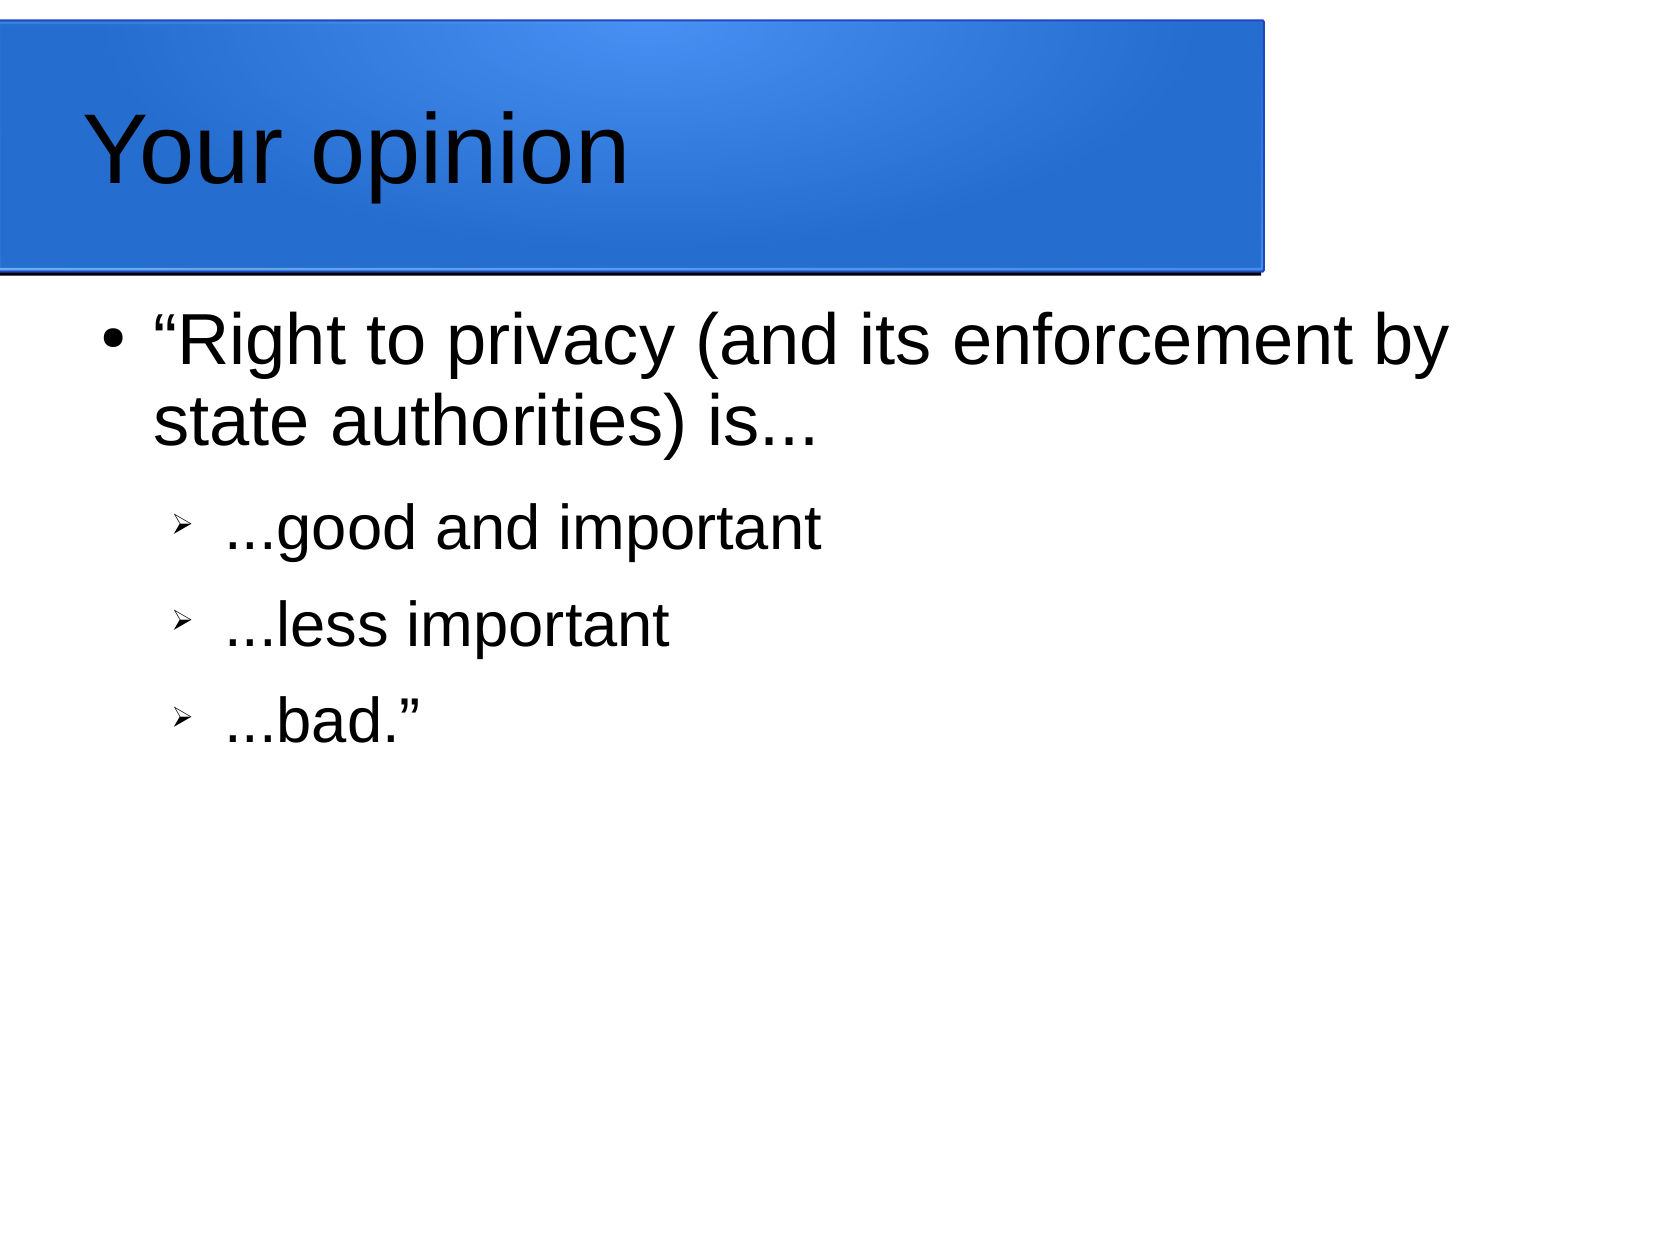

# Your opinion
“Right to privacy (and its enforcement by state authorities) is...
...good and important
...less important
...bad.”